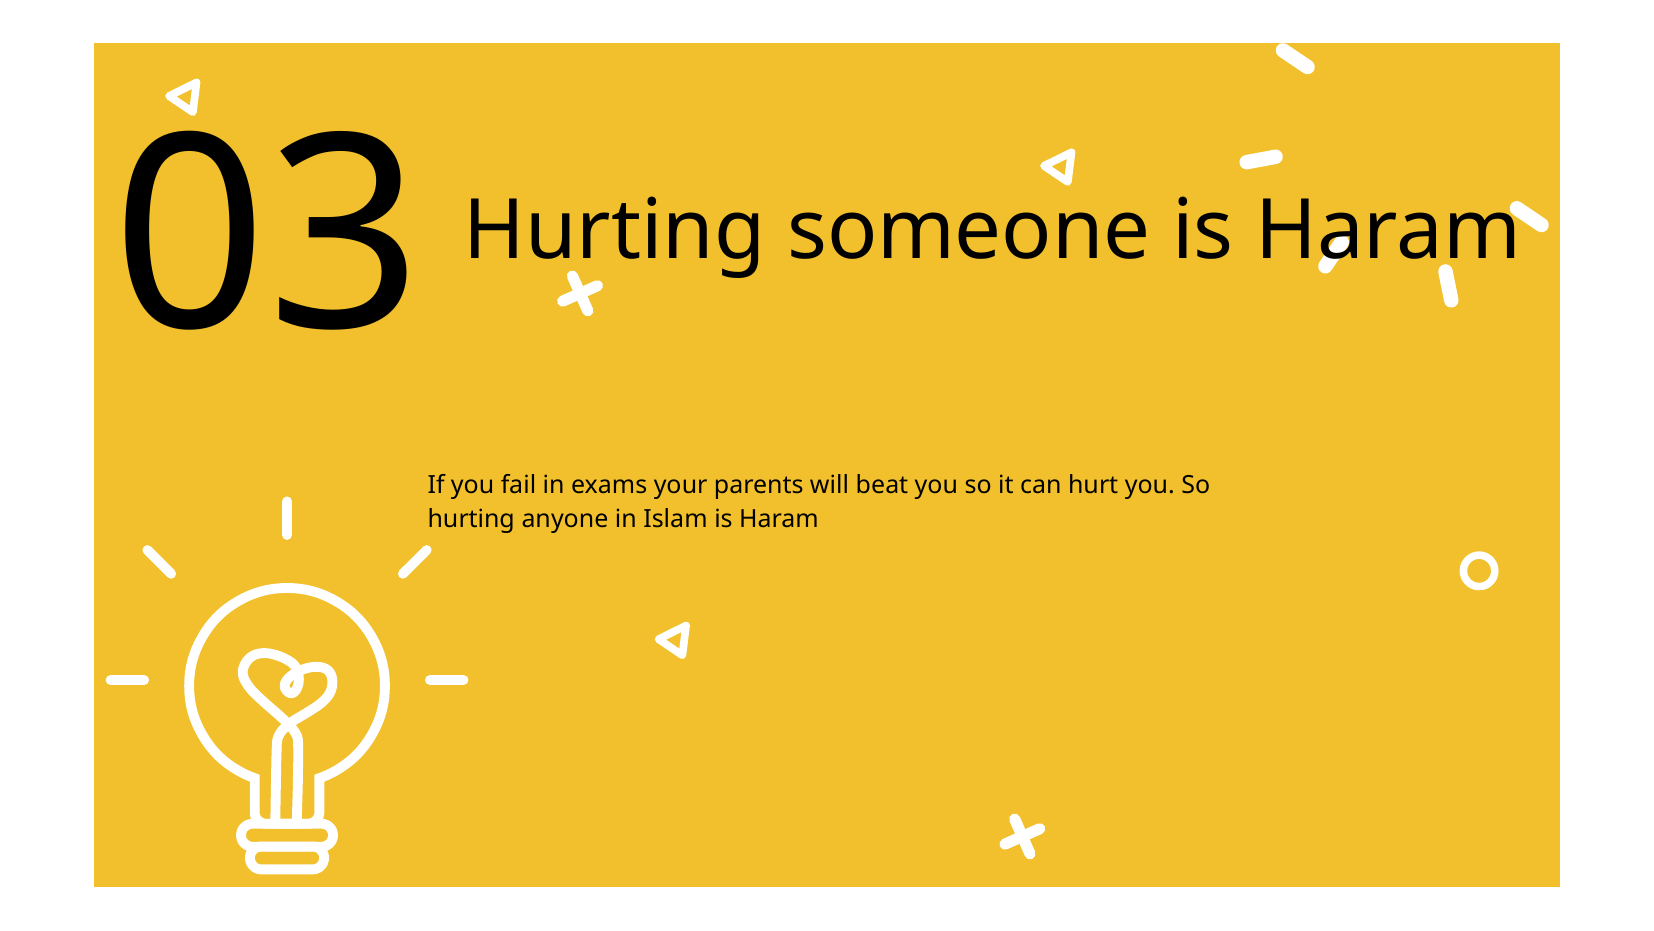

03
# Hurting someone is Haram
If you fail in exams your parents will beat you so it can hurt you. So hurting anyone in Islam is Haram